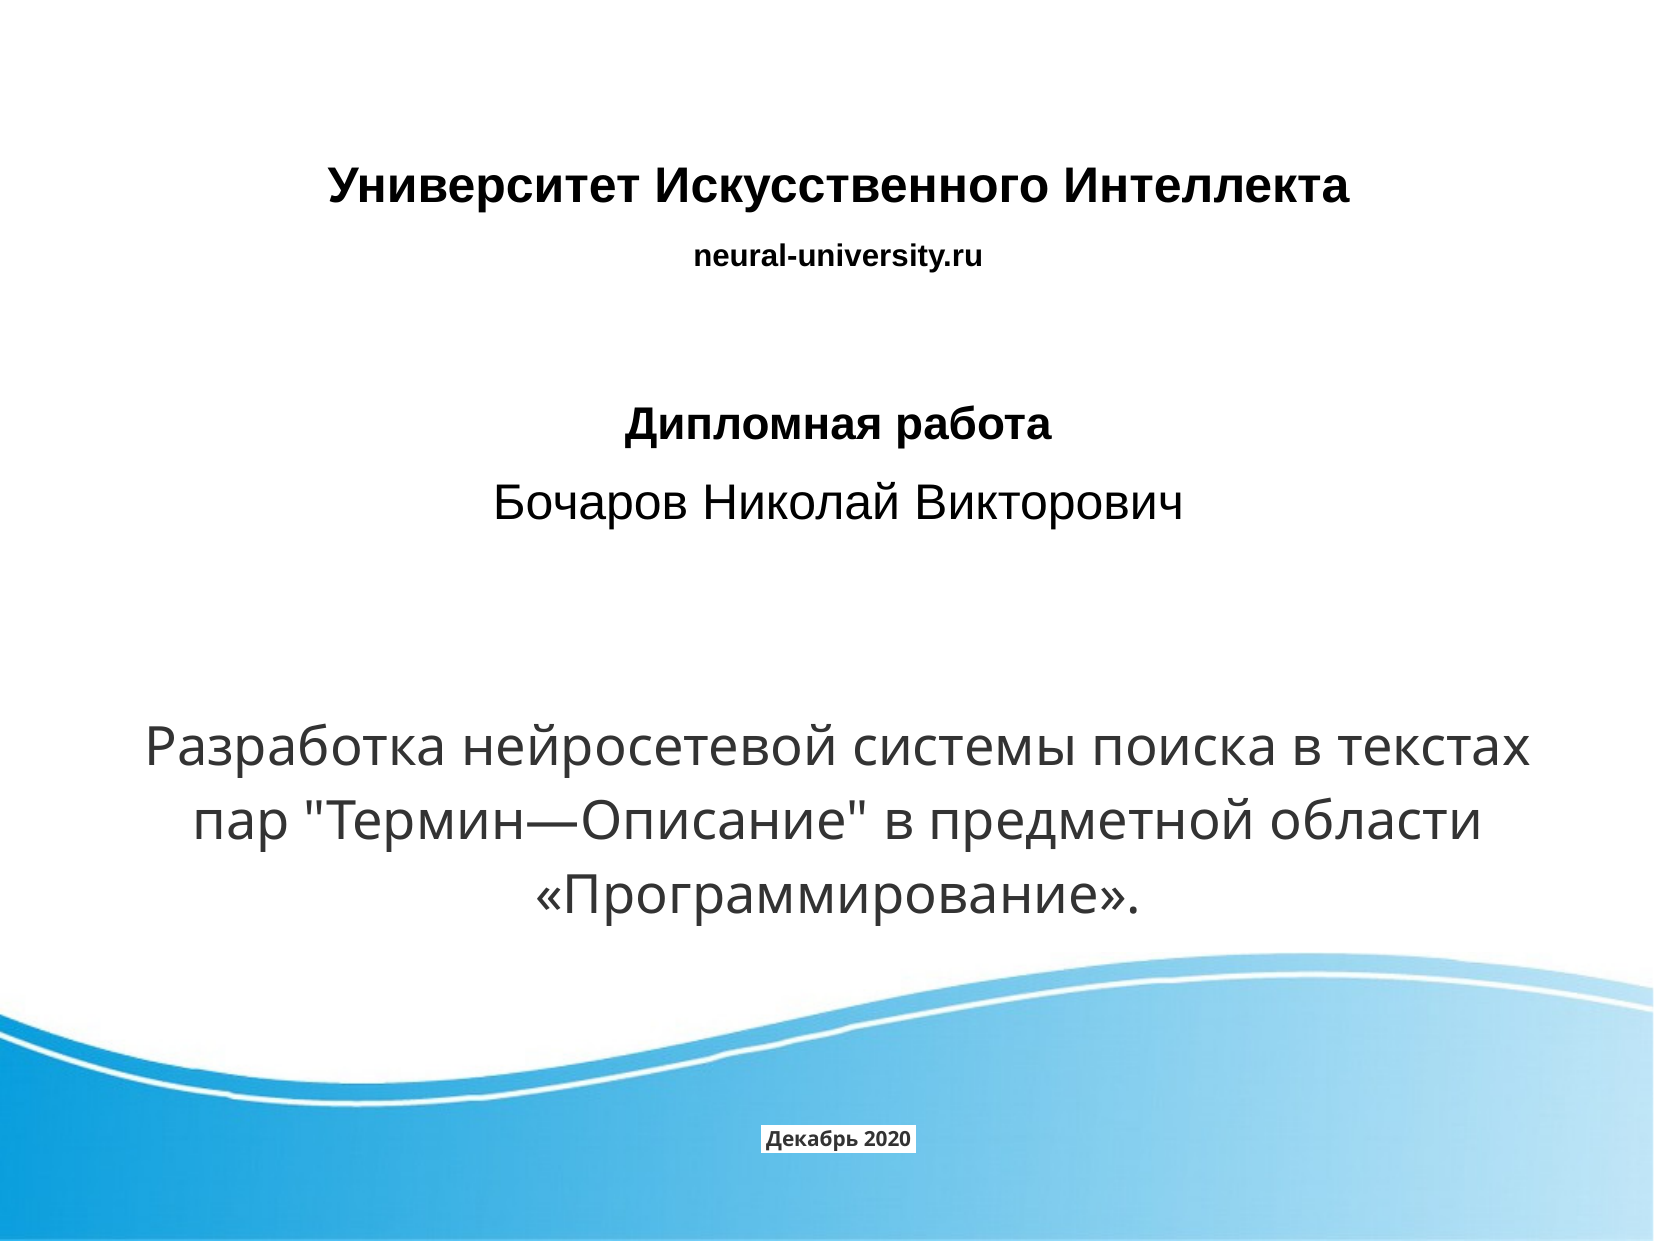

# Университет Искусственного Интеллекта
neural-university.ru
Дипломная работа
Бочаров Николай Викторович
Разработка нейросетевой системы поиска в текстах пар "Термин—Описание" в предметной области «Программирование».
 Декабрь 2020